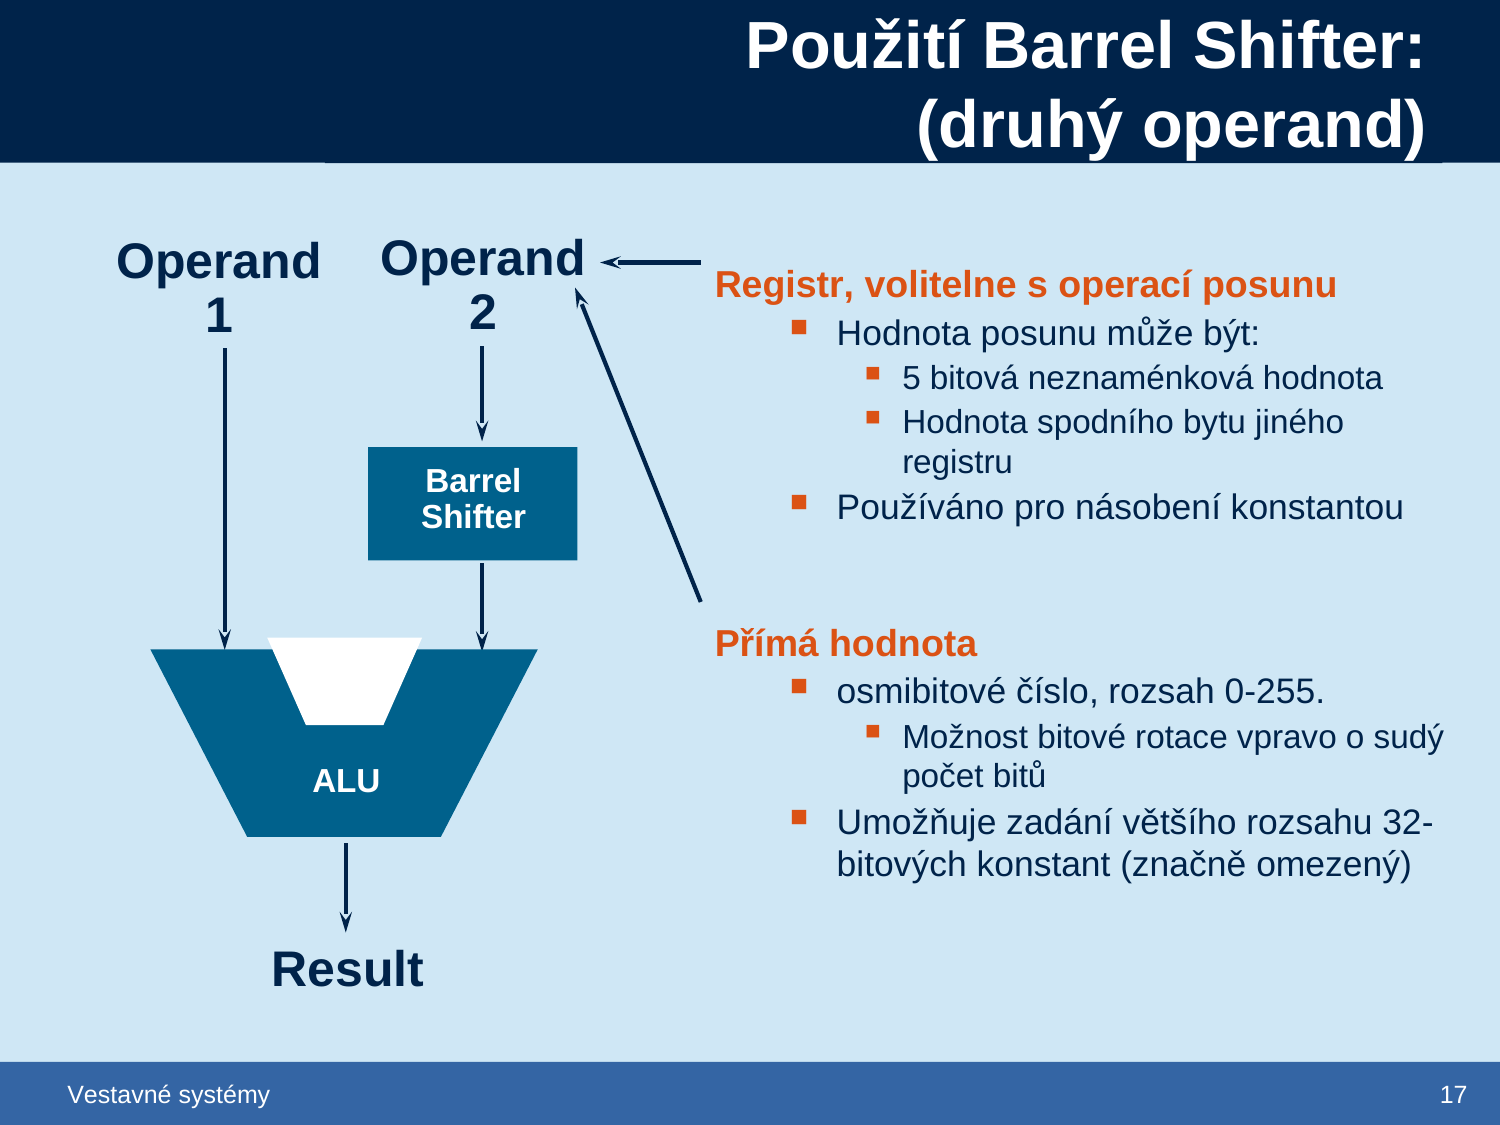

Použití Barrel Shifter:
(druhý operand)
# Registr, volitelne s operací posunu
Hodnota posunu může být:
5 bitová neznaménková hodnota
Hodnota spodního bytu jiného registru
Používáno pro násobení konstantou
Přímá hodnota
osmibitové číslo, rozsah 0-255.
Možnost bitové rotace vpravo o sudý počet bitů
Umožňuje zadání většího rozsahu 32-bitových konstant (značně omezený)
Operand 2
Barrel
Shifter
Operand 1
ALU
Result